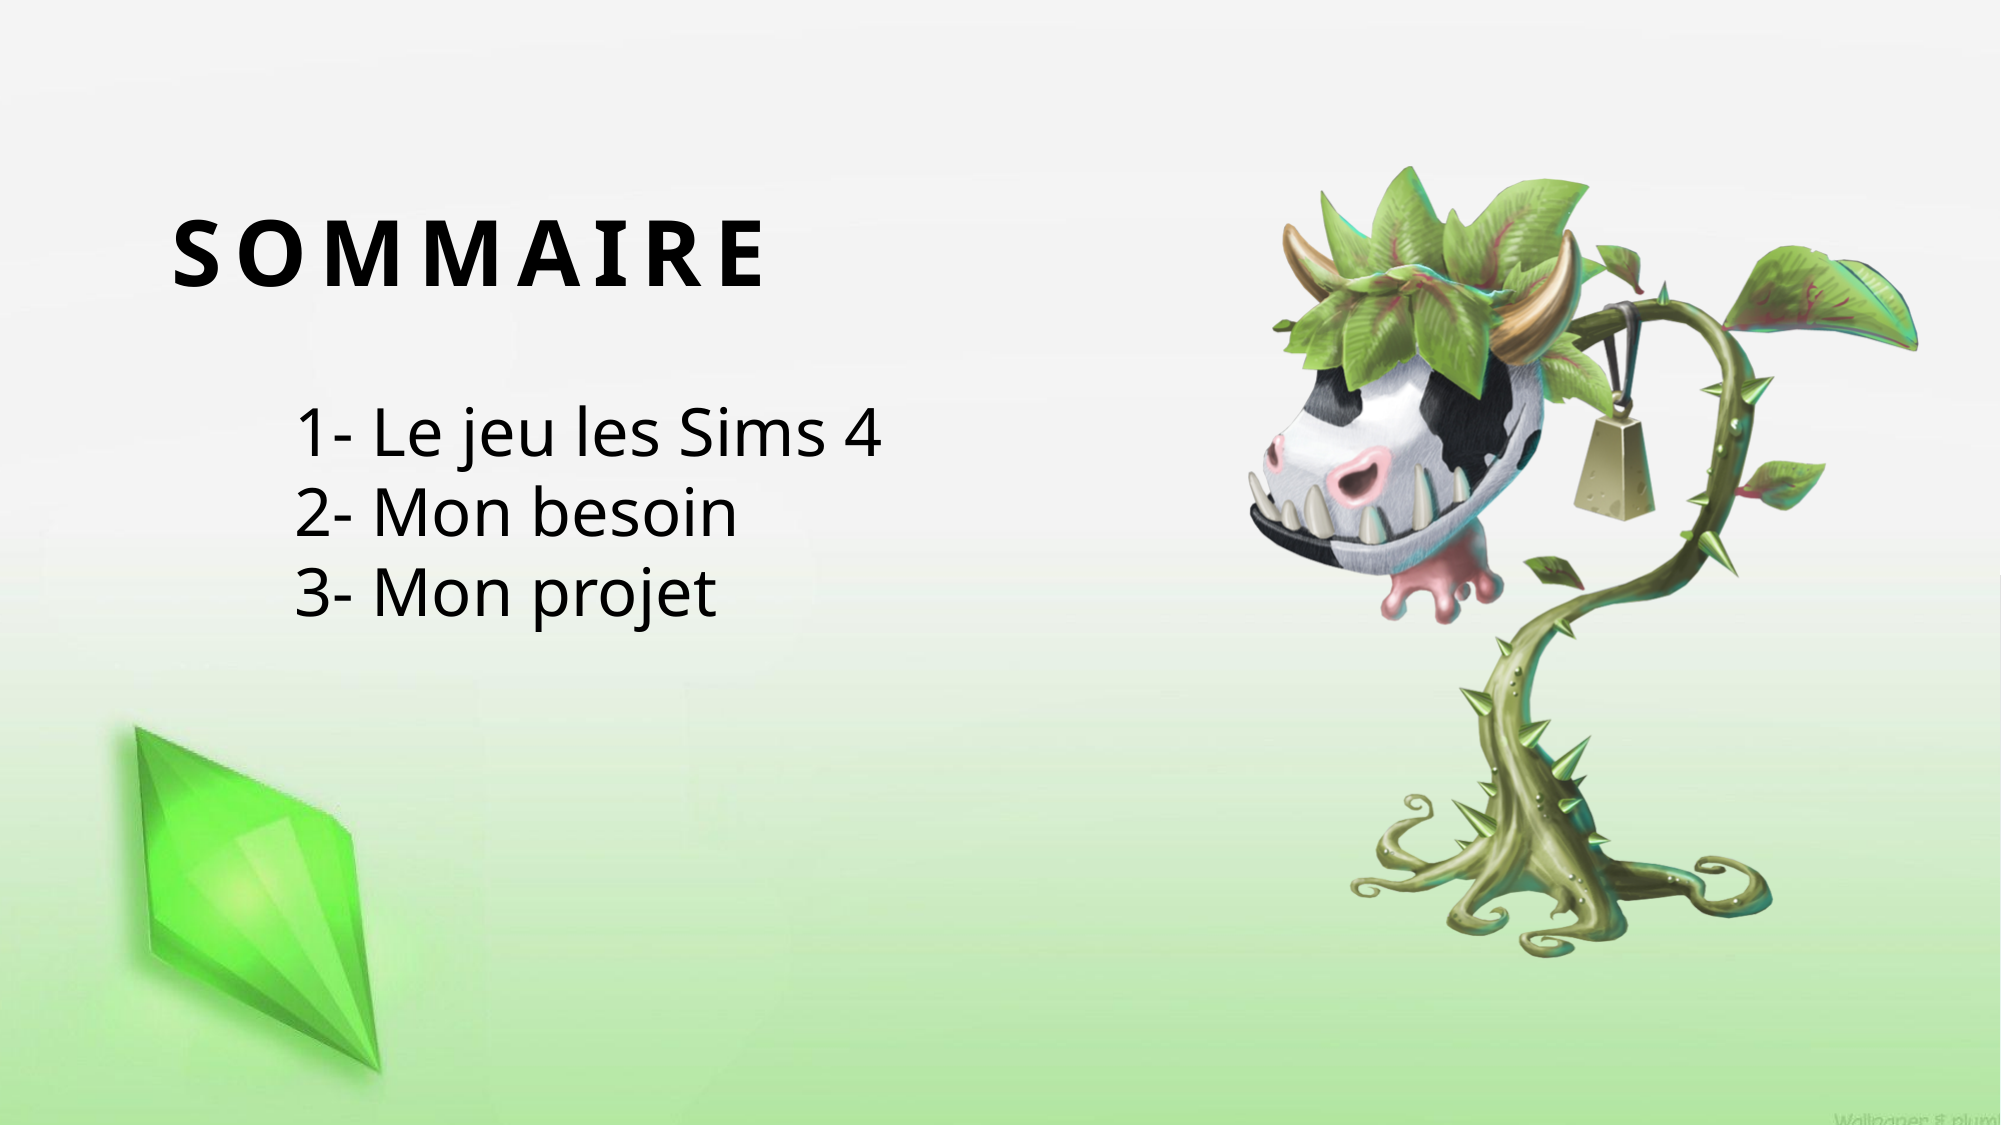

# Sommaire
1- Le jeu les Sims 4
2- Mon besoin
3- Mon projet